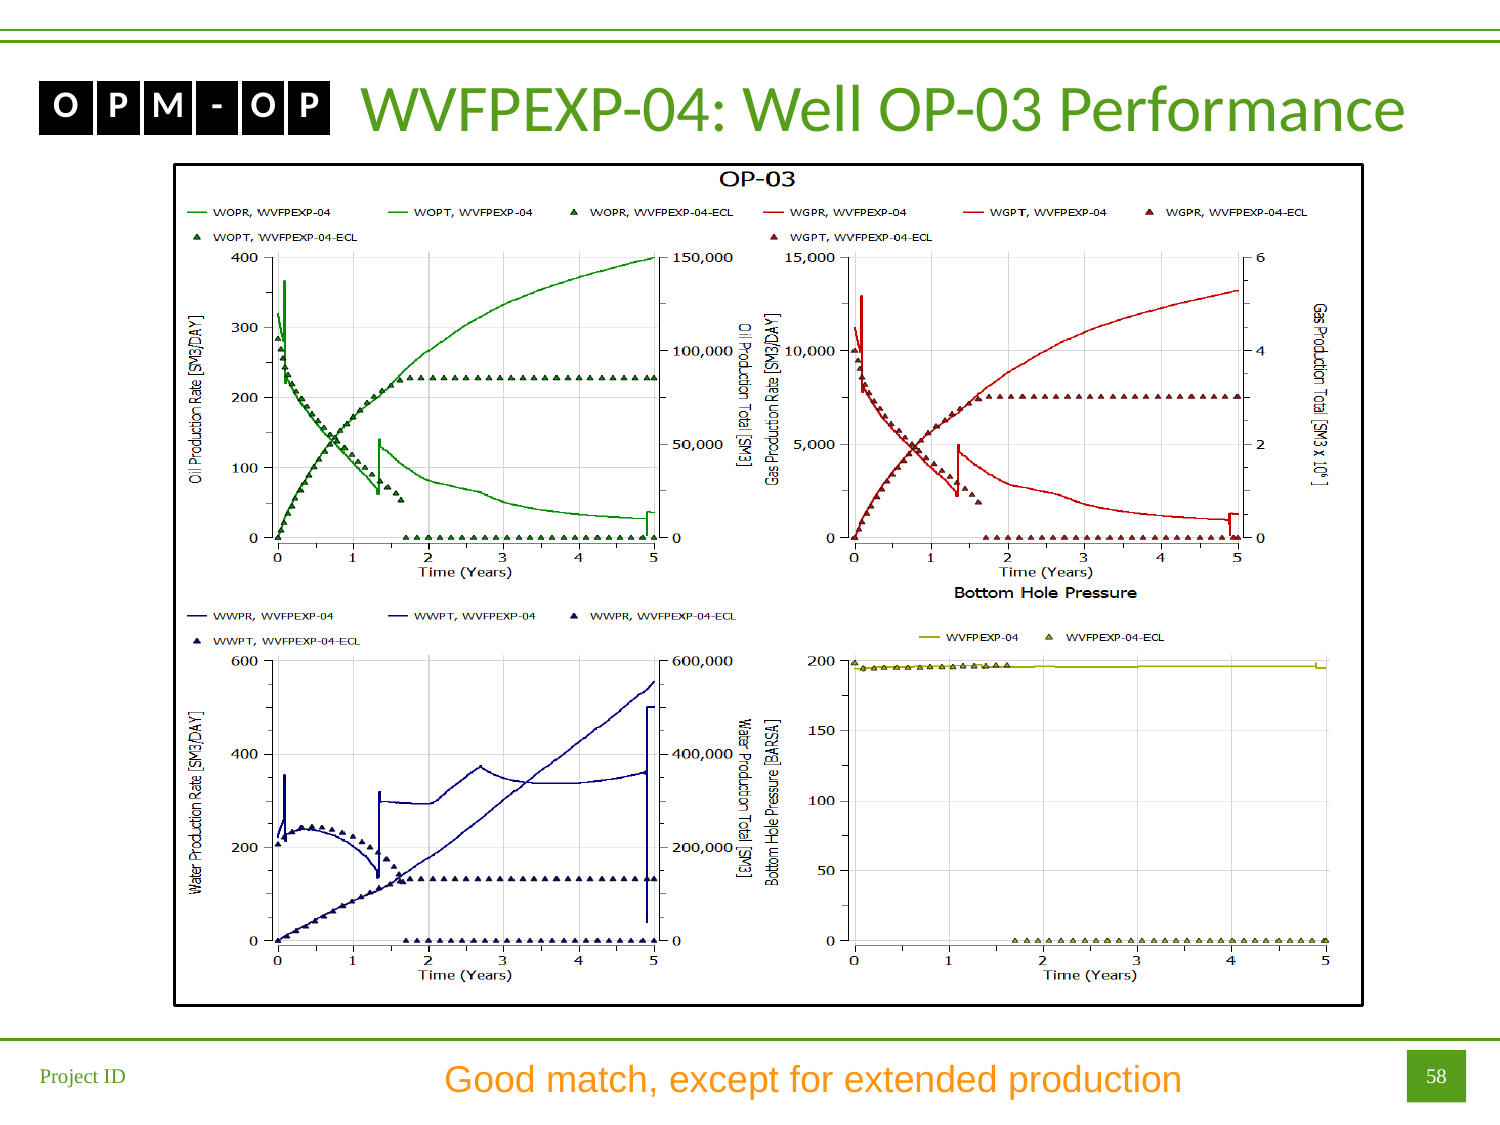

# WVFPEXP-04: Well OP-03 Performance
Project ID
58
Good match, except for extended production